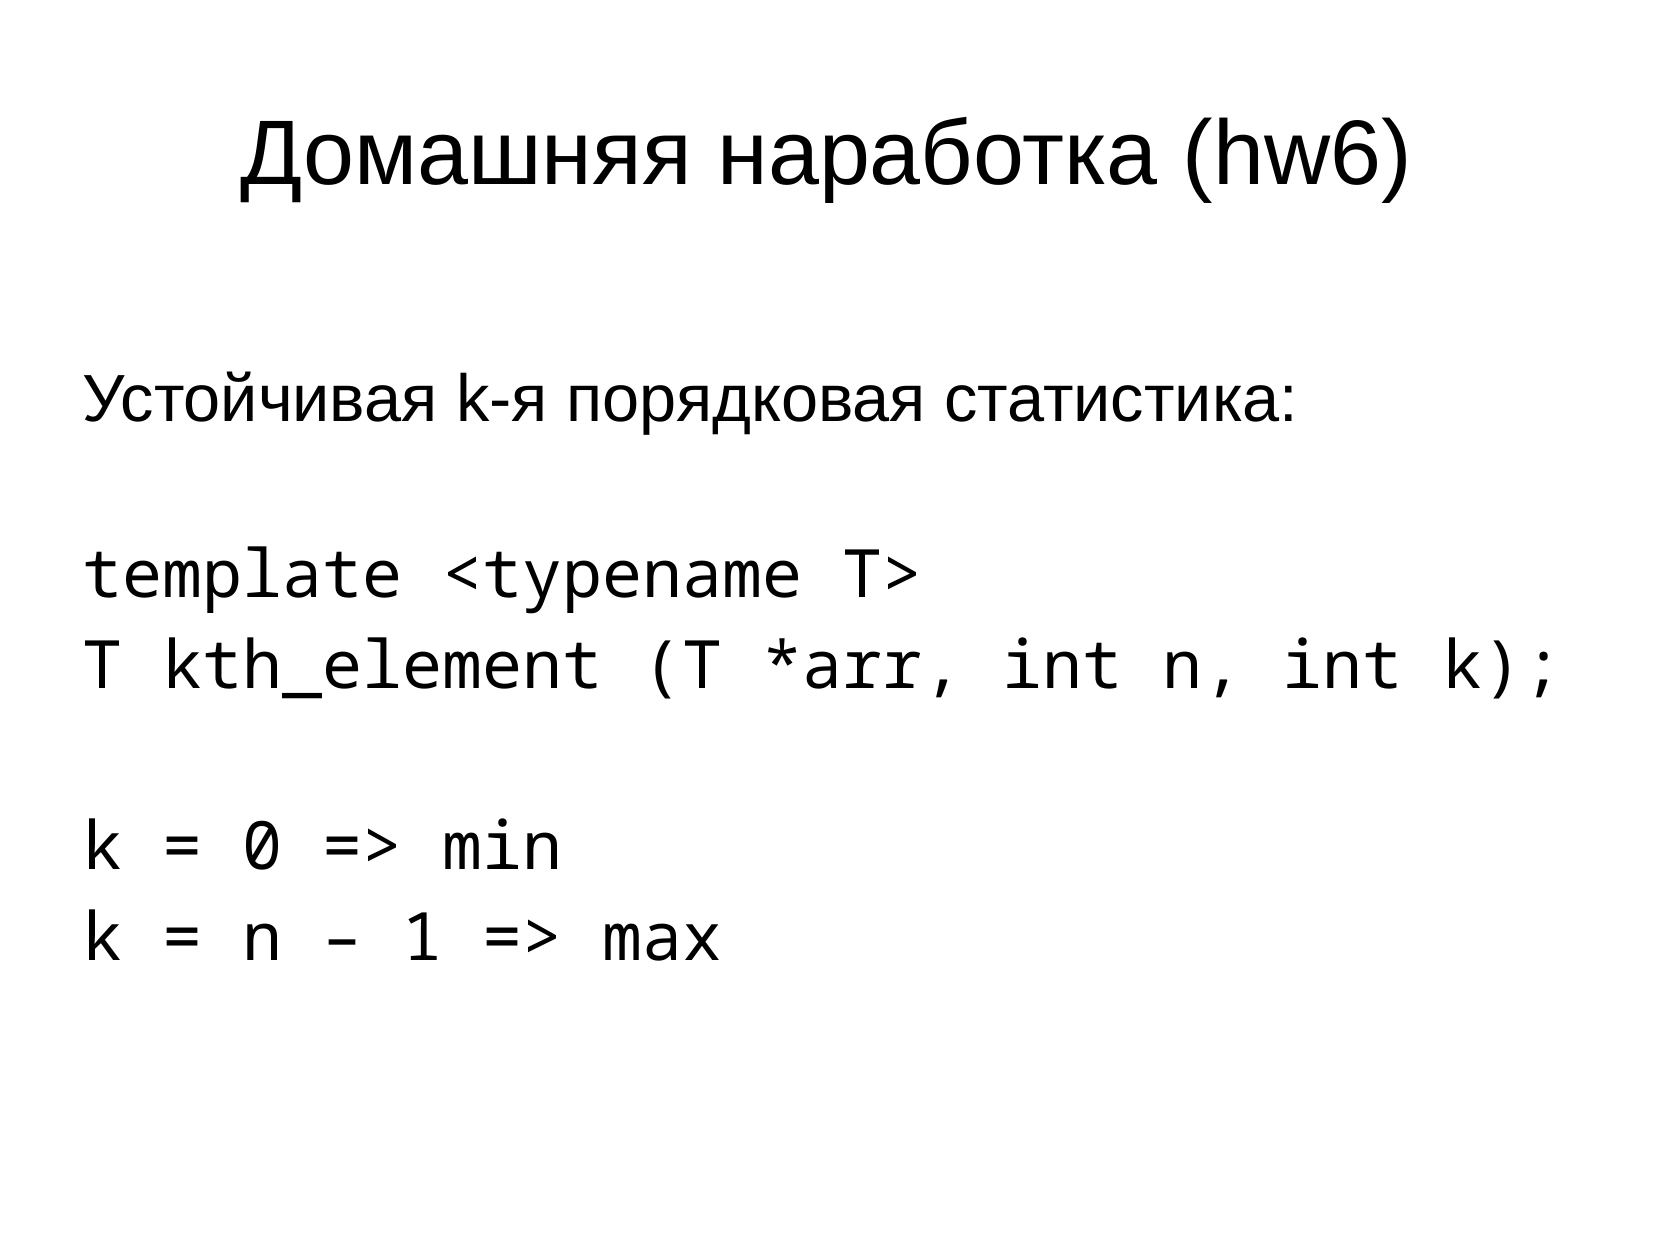

# Домашняя наработка (hw6)
Устойчивая k-я порядковая статистика:
template <typename T>
T kth_element (T *arr, int n, int k);
k = 0 => min
k = n – 1 => max